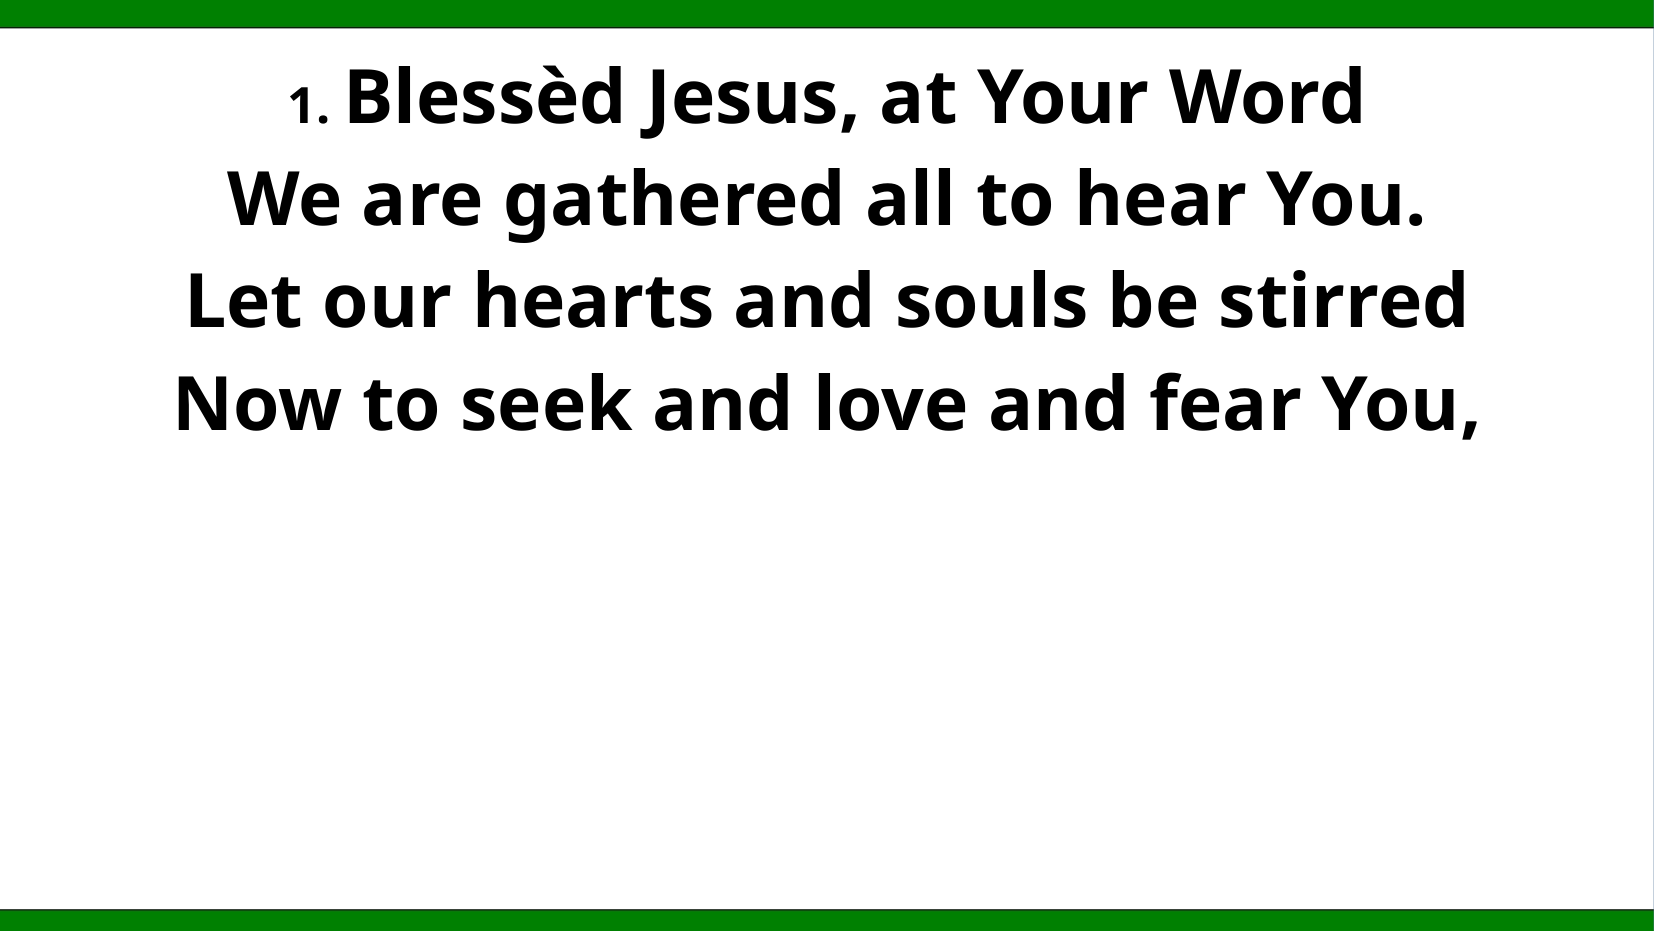

1. Blessèd Jesus, at Your Word
We are gathered all to hear You.
Let our hearts and souls be stirred
Now to seek and love and fear You,